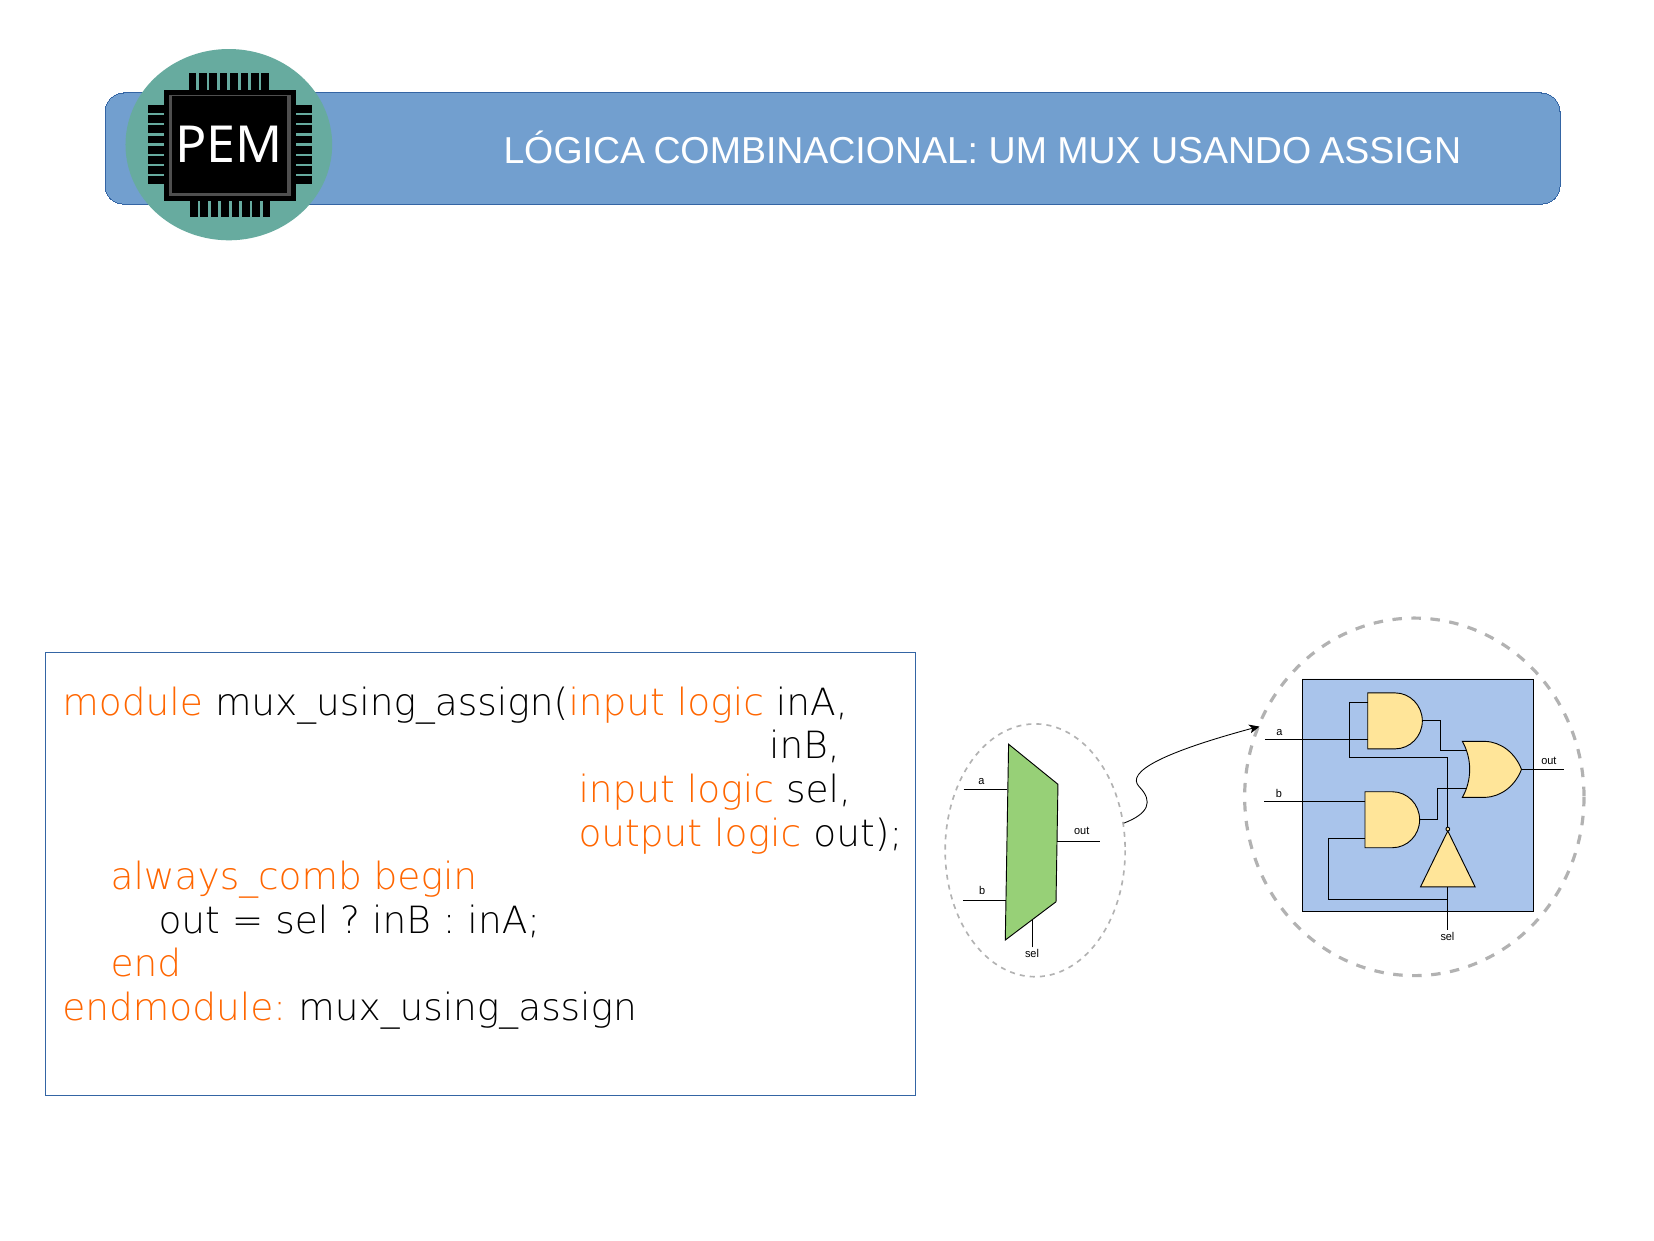

LÓGICA COMBINACIONAL: UM MUX USANDO ASSIGN
module mux_using_assign(input logic inA, inB,
 input logic sel,
 output logic out);
 always_comb begin
 out = sel ? inB : inA;
 end
endmodule: mux_using_assign